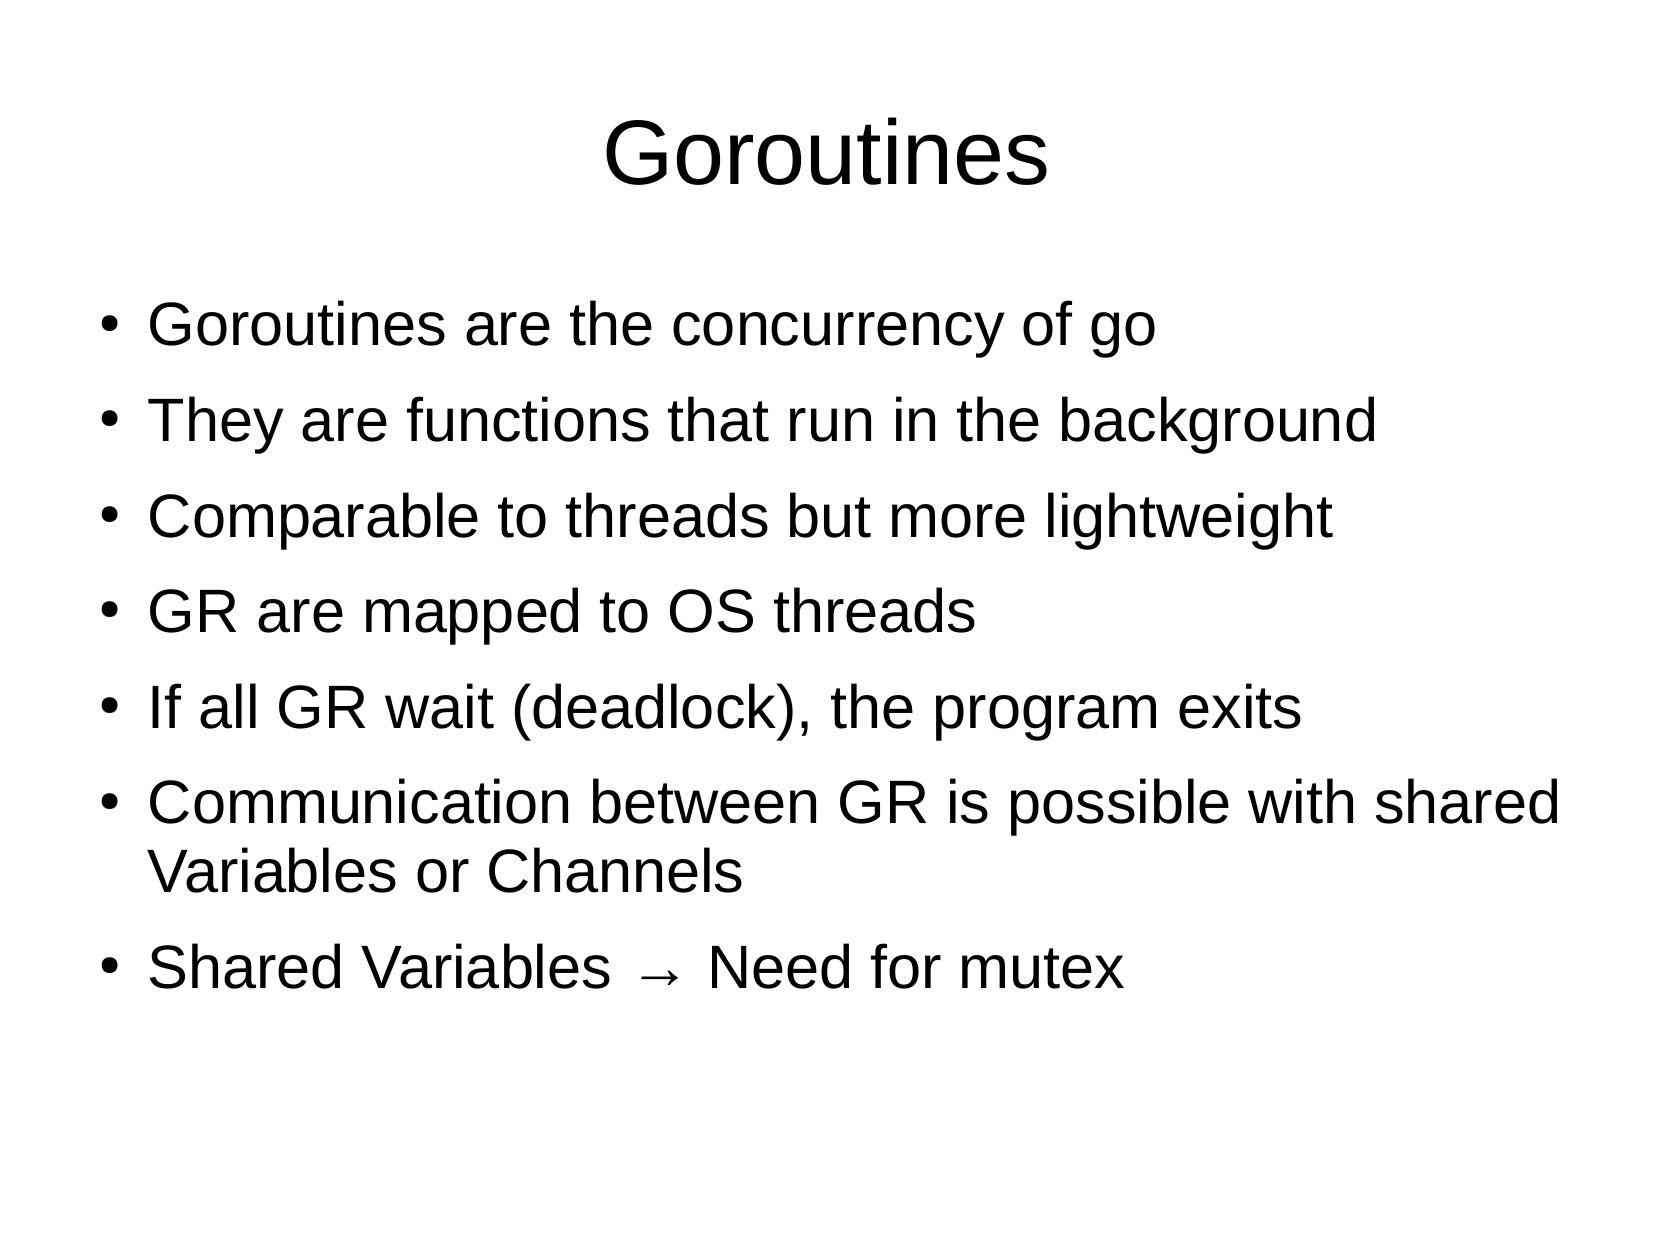

# Goroutines
Goroutines are the concurrency of go
They are functions that run in the background
Comparable to threads but more lightweight
GR are mapped to OS threads
If all GR wait (deadlock), the program exits
Communication between GR is possible with shared Variables or Channels
Shared Variables → Need for mutex